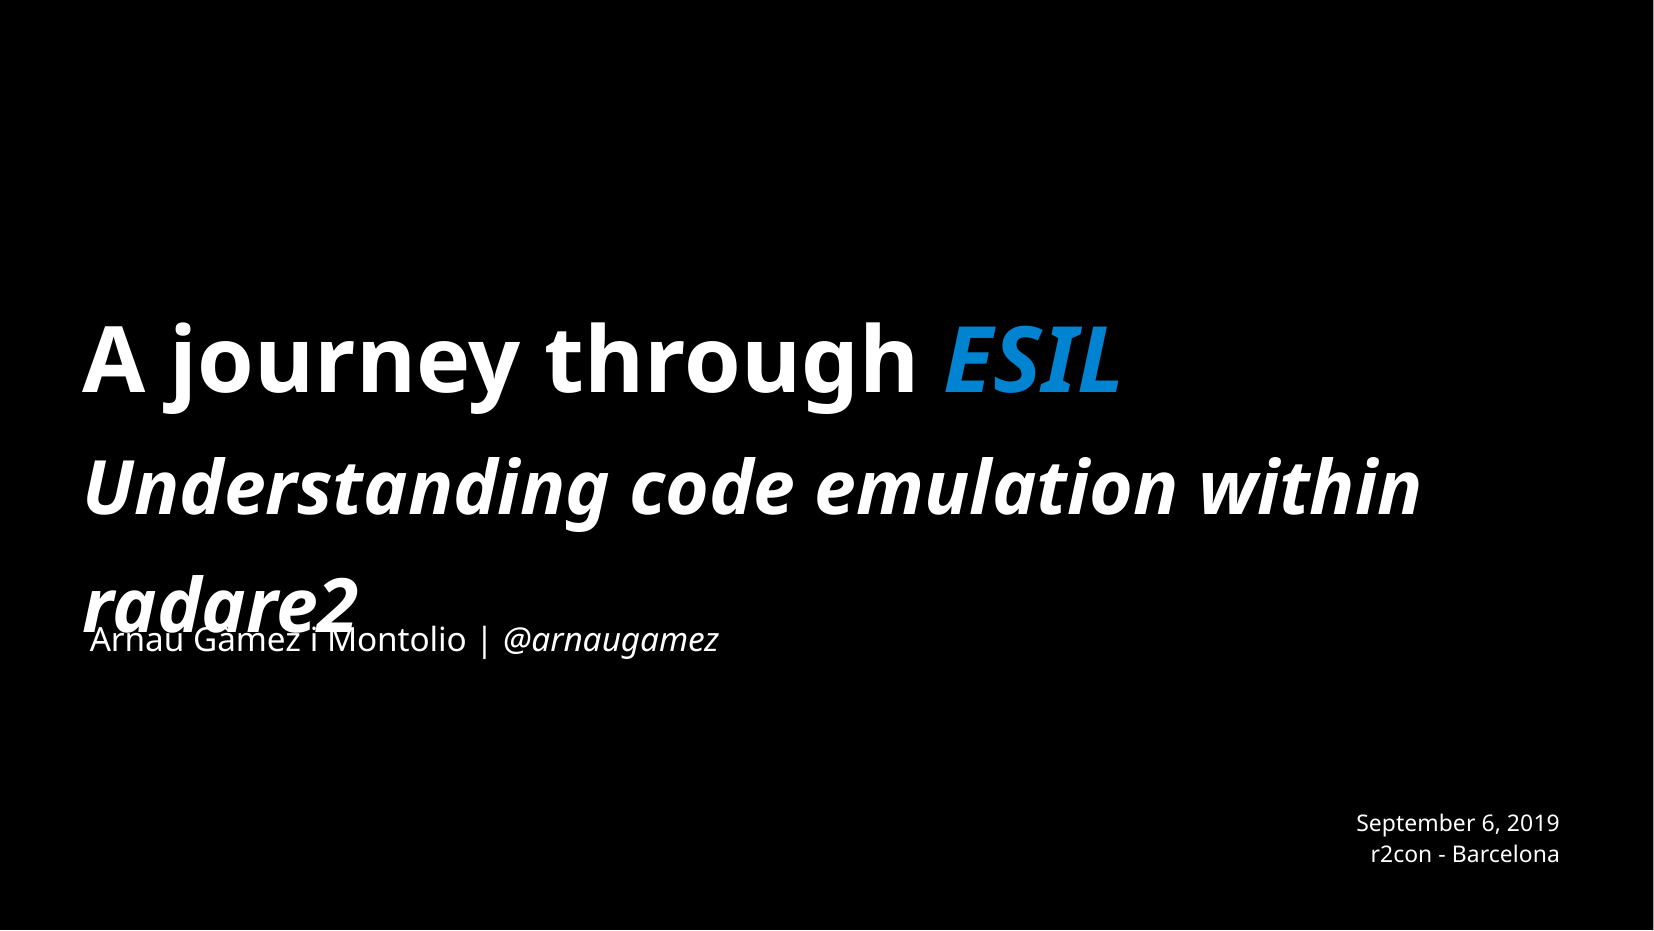

# A journey through ESIL Understanding code emulation within radare2
Arnau Gàmez i Montolio | @arnaugamez
September 6, 2019
r2con - Barcelona